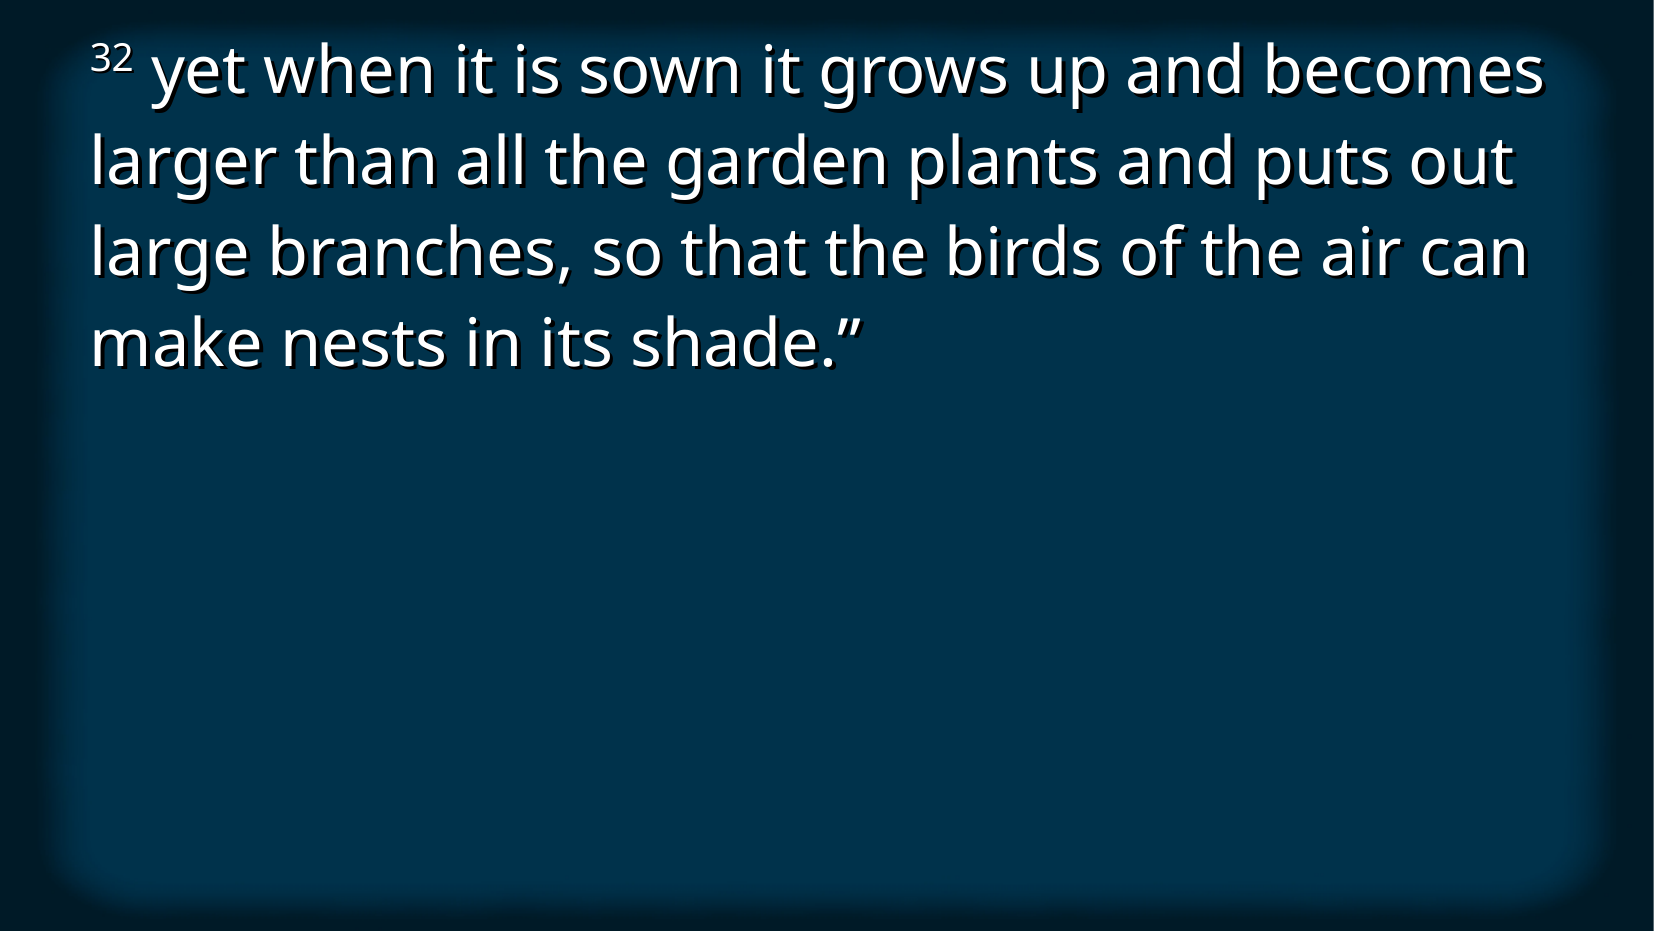

32 yet when it is sown it grows up and becomes larger than all the garden plants and puts out large branches, so that the birds of the air can make nests in its shade.”